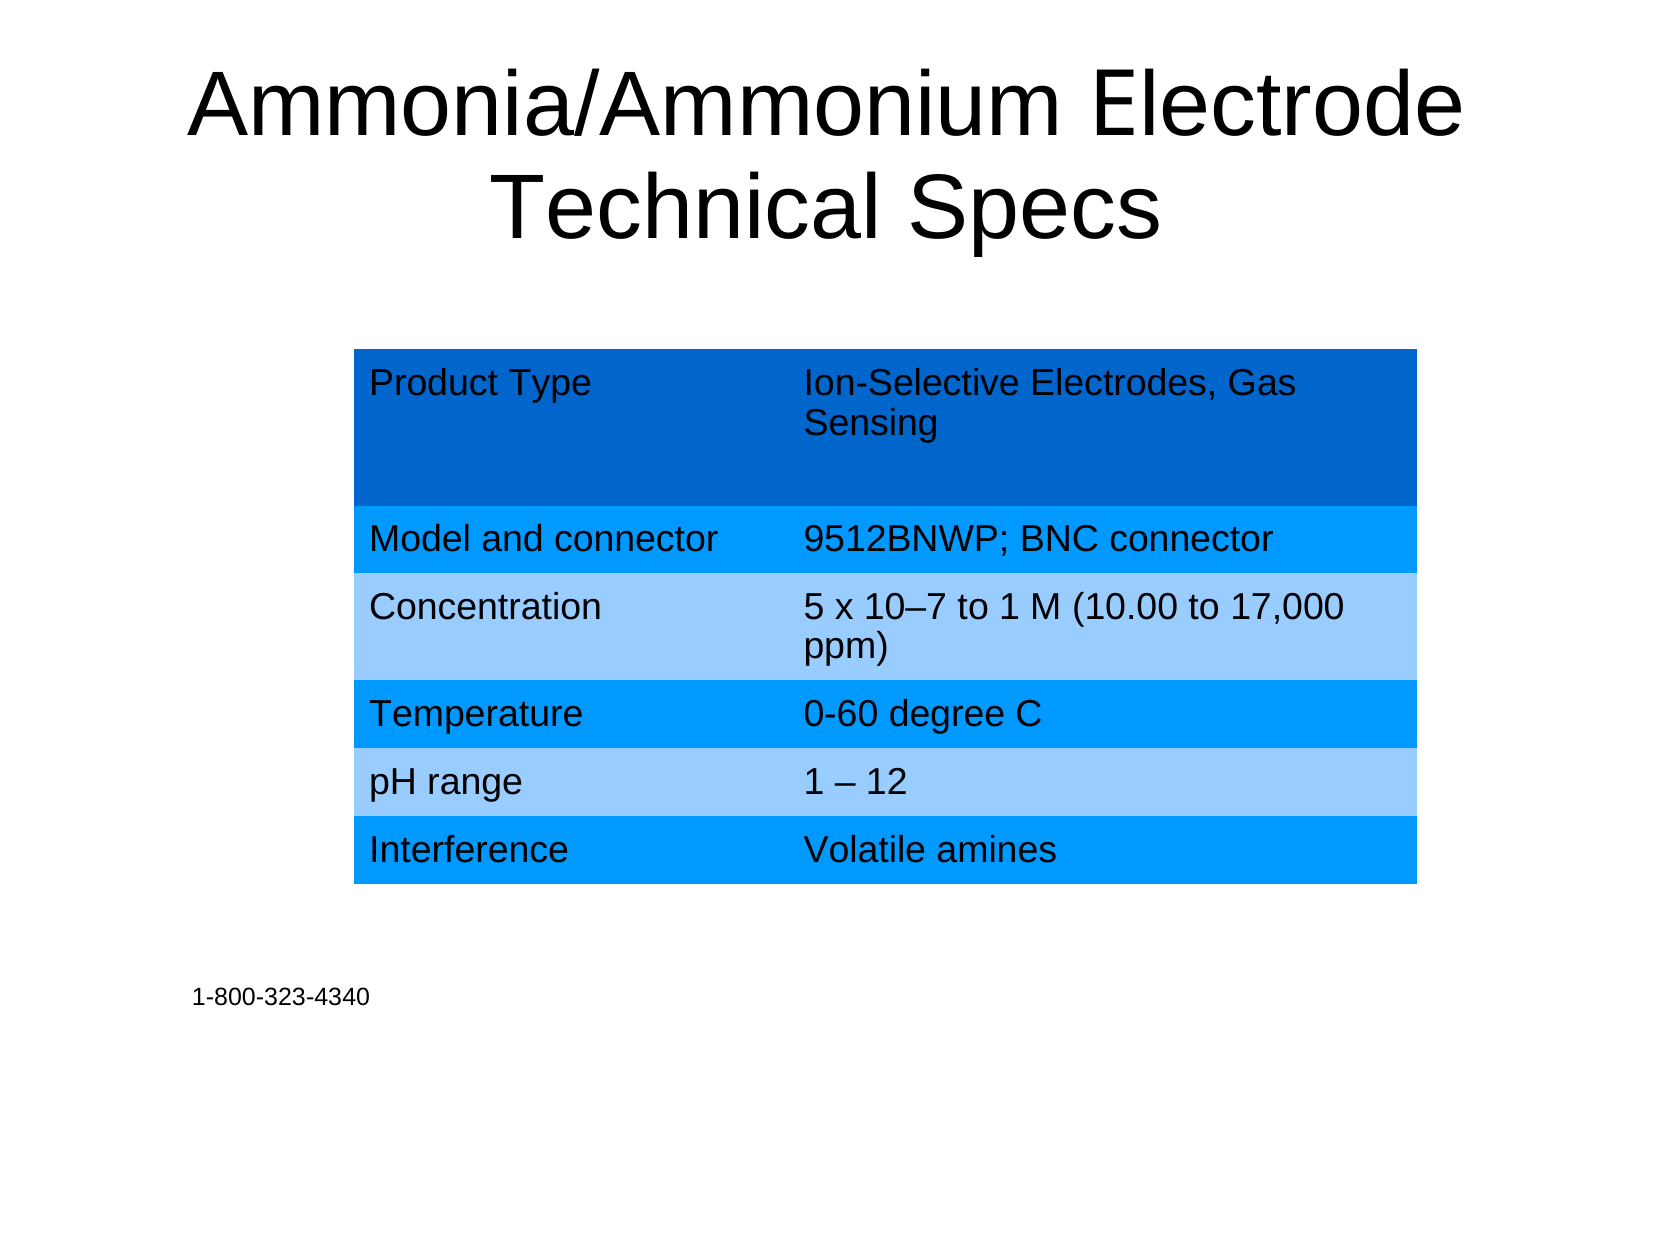

# Ammonia/Ammonium Electrode Technical Specs
| Product Type | Ion-Selective Electrodes, Gas Sensing |
| --- | --- |
| Model and connector | 9512BNWP; BNC connector |
| Concentration | 5 x 10–7 to 1 M (10.00 to 17,000 ppm) |
| Temperature | 0-60 degree C |
| pH range | 1 – 12 |
| Interference | Volatile amines |
1-800-323-4340